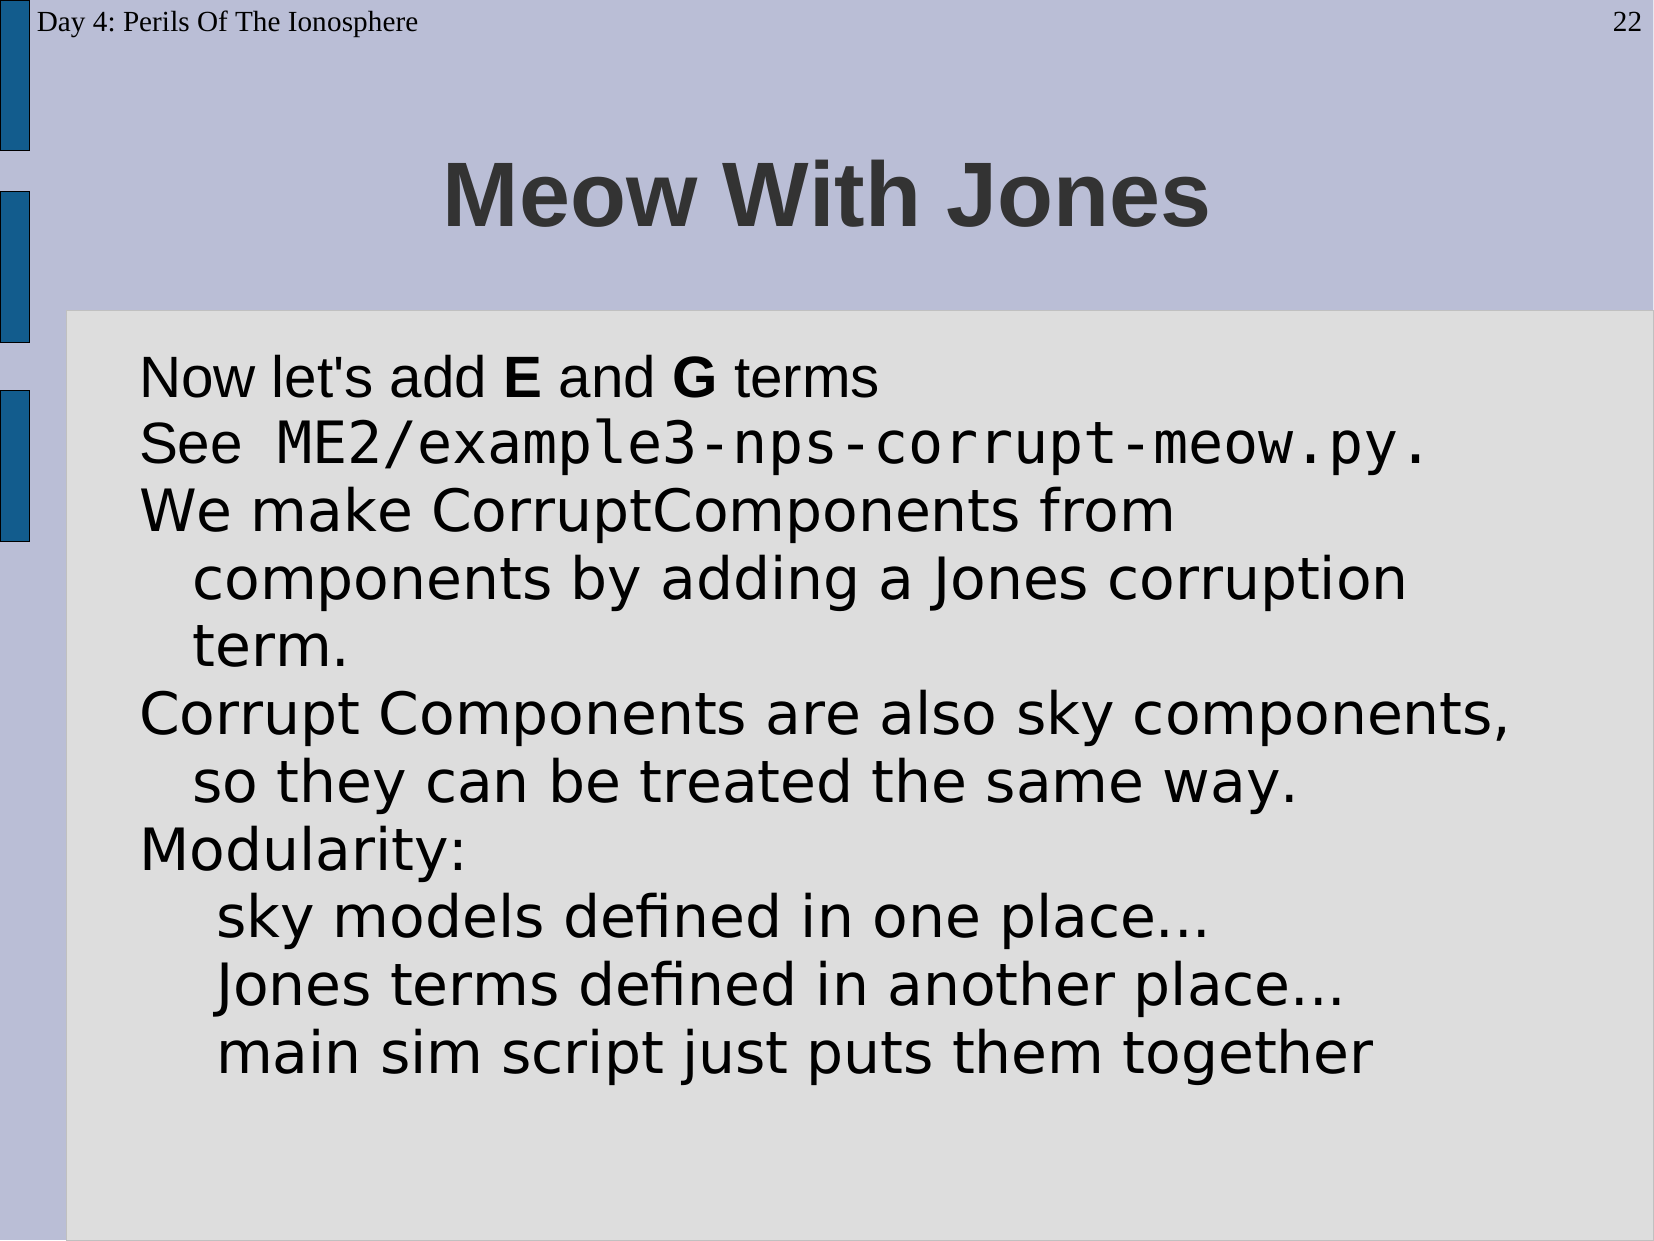

Day 4: Perils Of The Ionosphere
22
# Meow With Jones
Now let's add E and G terms
See ME2/example3-nps-corrupt-meow.py.
We make CorruptComponents from components by adding a Jones corruption term.
Corrupt Components are also sky components, so they can be treated the same way.
Modularity:
sky models defined in one place...
Jones terms defined in another place...
main sim script just puts them together